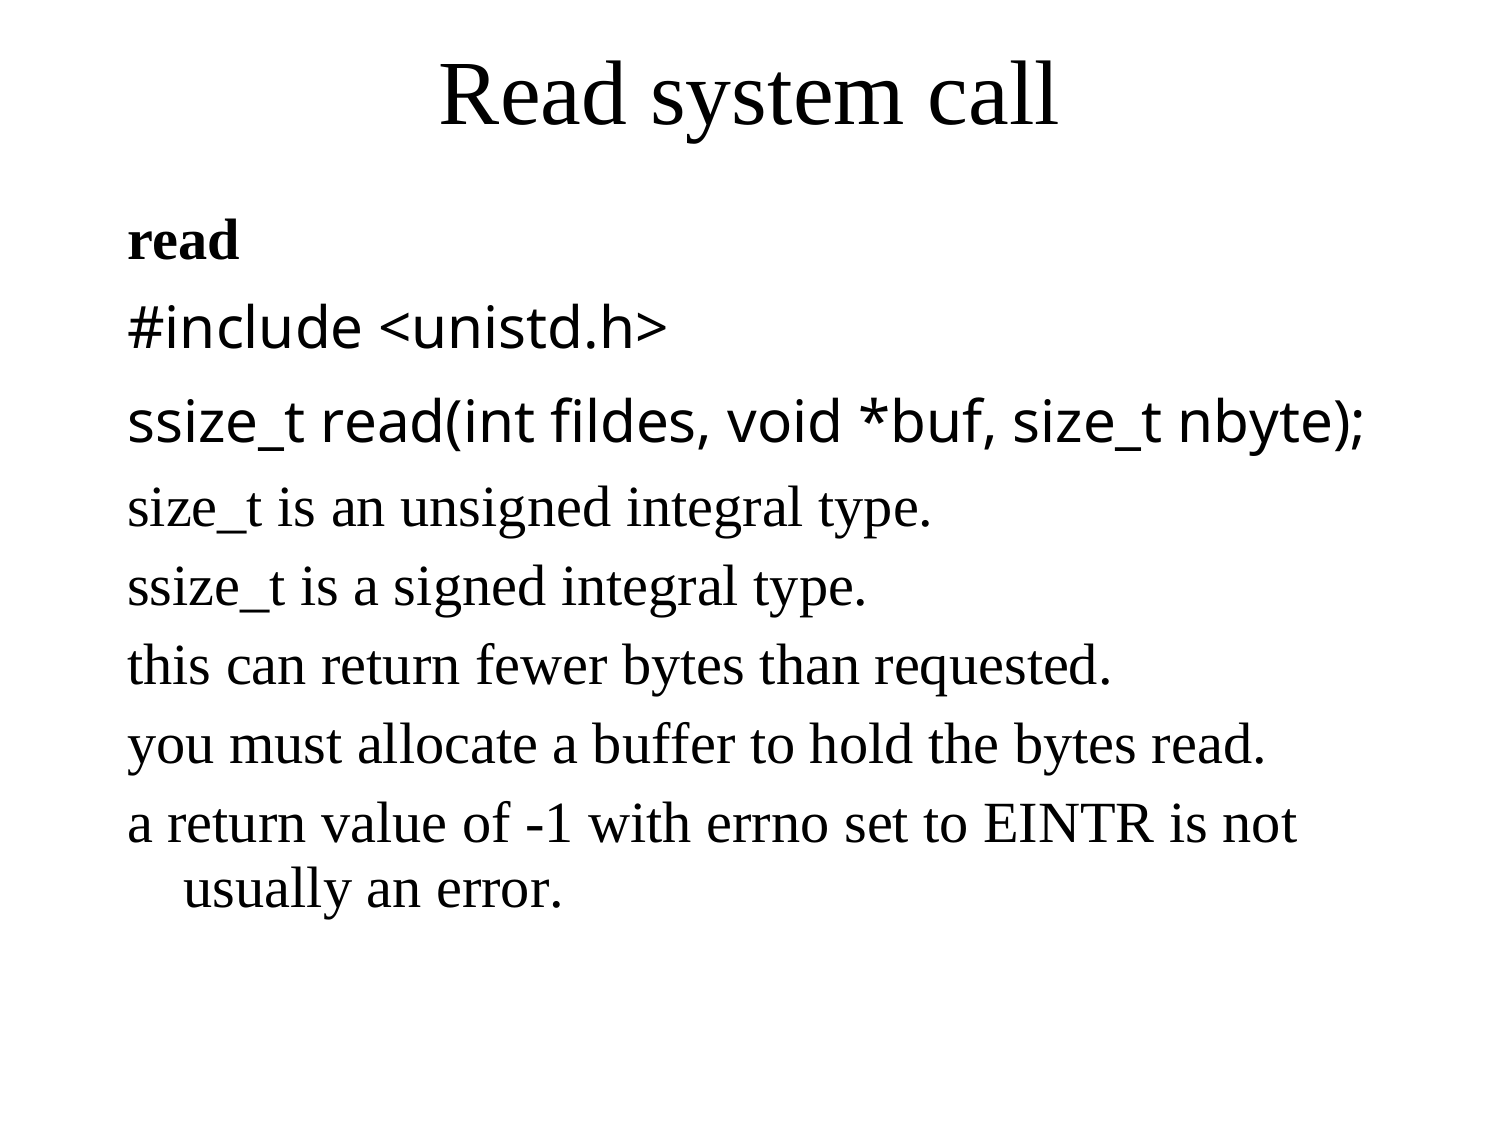

# Read system call
read
#include <unistd.h>
ssize_t read(int fildes, void *buf, size_t nbyte);
size_t is an unsigned integral type.
ssize_t is a signed integral type.
this can return fewer bytes than requested.
you must allocate a buffer to hold the bytes read.
a return value of -1 with errno set to EINTR is not usually an error.